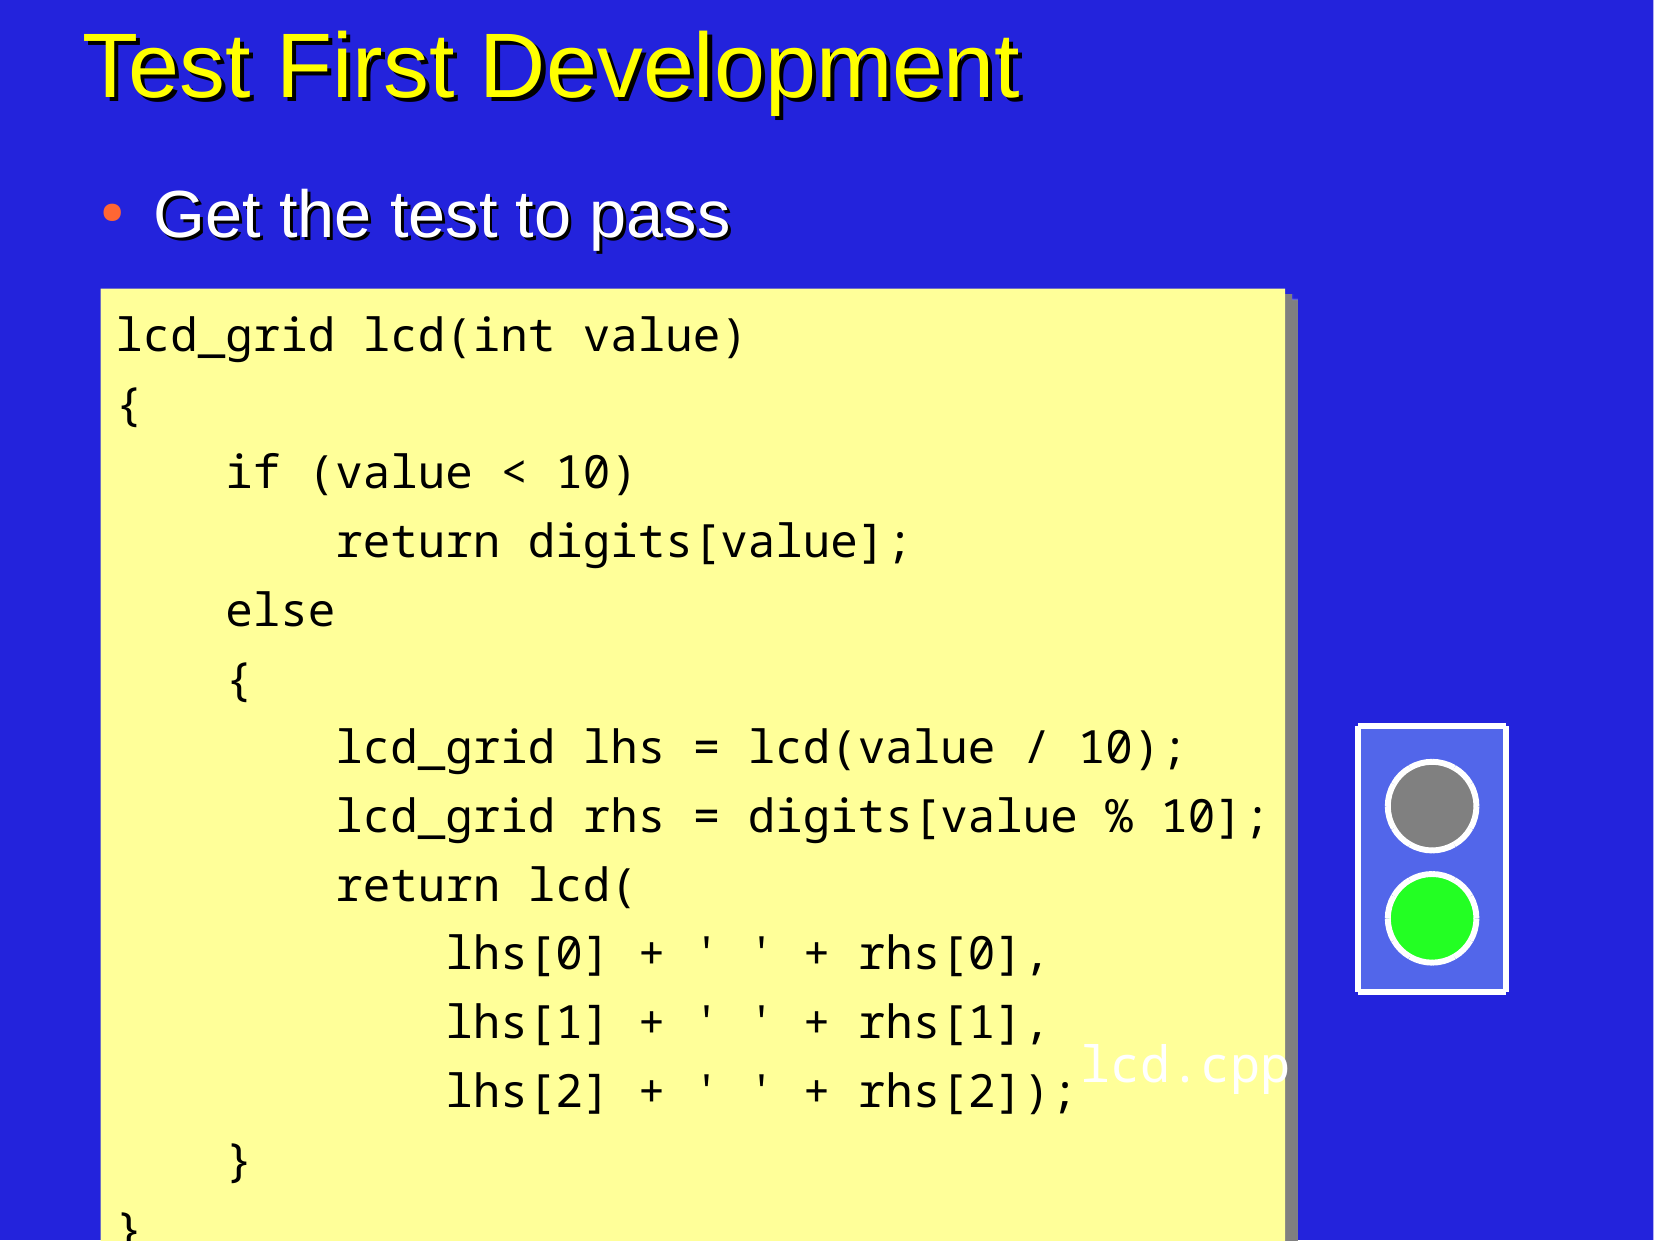

# Test First Development
Get the test to pass
lcd_grid lcd(int value)
{
 if (value < 10)
 return digits[value];
 else
 {
 lcd_grid lhs = lcd(value / 10);
 lcd_grid rhs = digits[value % 10];
 return lcd(
 lhs[0] + ' ' + rhs[0],
 lhs[1] + ' ' + rhs[1],
 lhs[2] + ' ' + rhs[2]);
 }
}
lcd.cpp